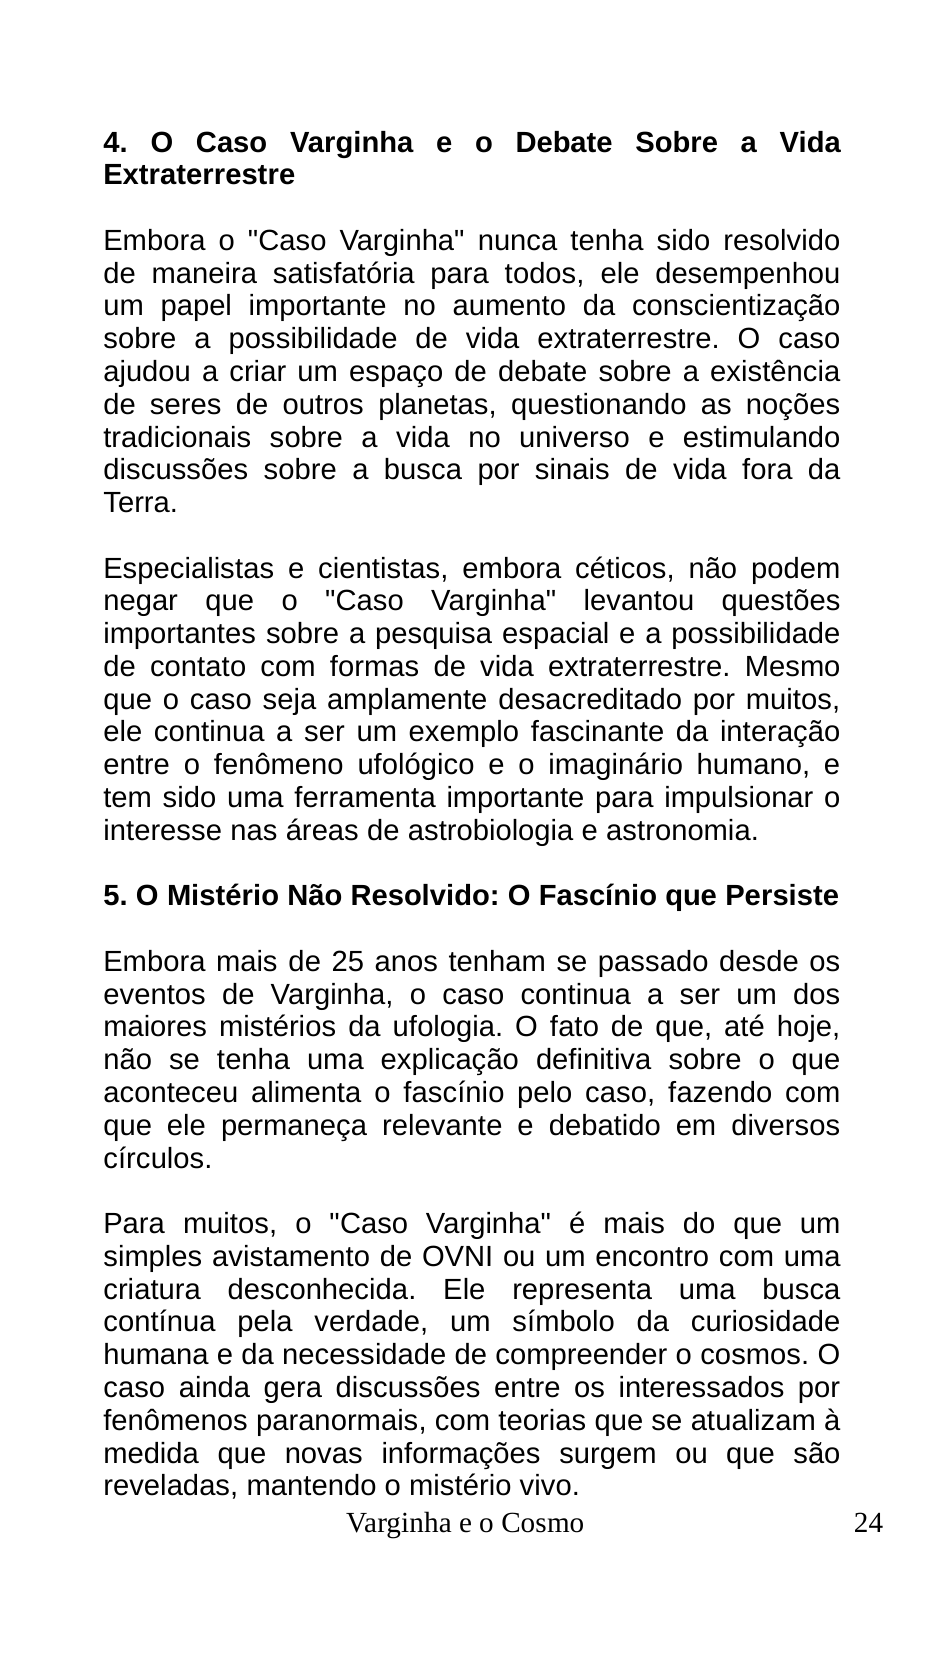

4. O Caso Varginha e o Debate Sobre a Vida Extraterrestre
Embora o "Caso Varginha" nunca tenha sido resolvido de maneira satisfatória para todos, ele desempenhou um papel importante no aumento da conscientização sobre a possibilidade de vida extraterrestre. O caso ajudou a criar um espaço de debate sobre a existência de seres de outros planetas, questionando as noções tradicionais sobre a vida no universo e estimulando discussões sobre a busca por sinais de vida fora da Terra.
Especialistas e cientistas, embora céticos, não podem negar que o "Caso Varginha" levantou questões importantes sobre a pesquisa espacial e a possibilidade de contato com formas de vida extraterrestre. Mesmo que o caso seja amplamente desacreditado por muitos, ele continua a ser um exemplo fascinante da interação entre o fenômeno ufológico e o imaginário humano, e tem sido uma ferramenta importante para impulsionar o interesse nas áreas de astrobiologia e astronomia.
5. O Mistério Não Resolvido: O Fascínio que Persiste
Embora mais de 25 anos tenham se passado desde os eventos de Varginha, o caso continua a ser um dos maiores mistérios da ufologia. O fato de que, até hoje, não se tenha uma explicação definitiva sobre o que aconteceu alimenta o fascínio pelo caso, fazendo com que ele permaneça relevante e debatido em diversos círculos.
Para muitos, o "Caso Varginha" é mais do que um simples avistamento de OVNI ou um encontro com uma criatura desconhecida. Ele representa uma busca contínua pela verdade, um símbolo da curiosidade humana e da necessidade de compreender o cosmos. O caso ainda gera discussões entre os interessados por fenômenos paranormais, com teorias que se atualizam à medida que novas informações surgem ou que são reveladas, mantendo o mistério vivo.
Varginha e o Cosmo
24